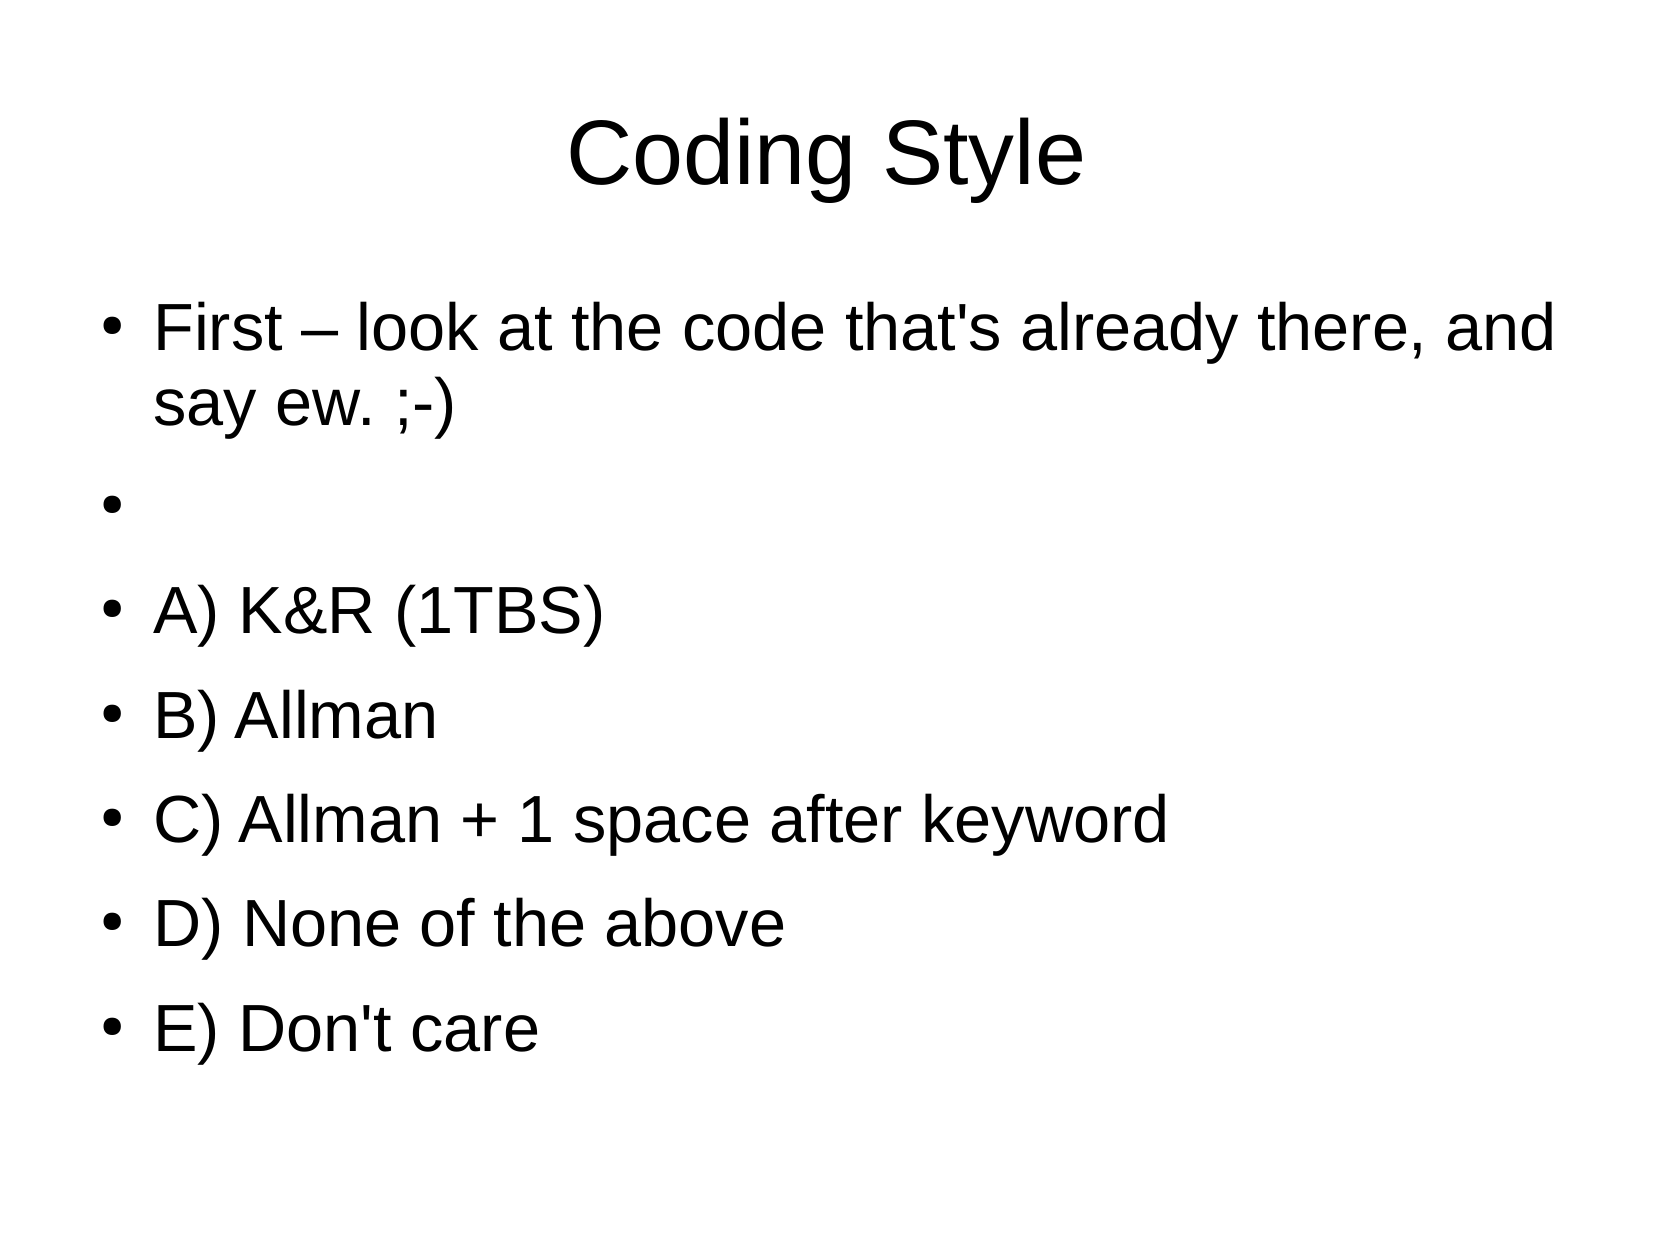

# Coding Style
First – look at the code that's already there, and say ew. ;-)
A) K&R (1TBS)
B) Allman
C) Allman + 1 space after keyword
D) None of the above
E) Don't care